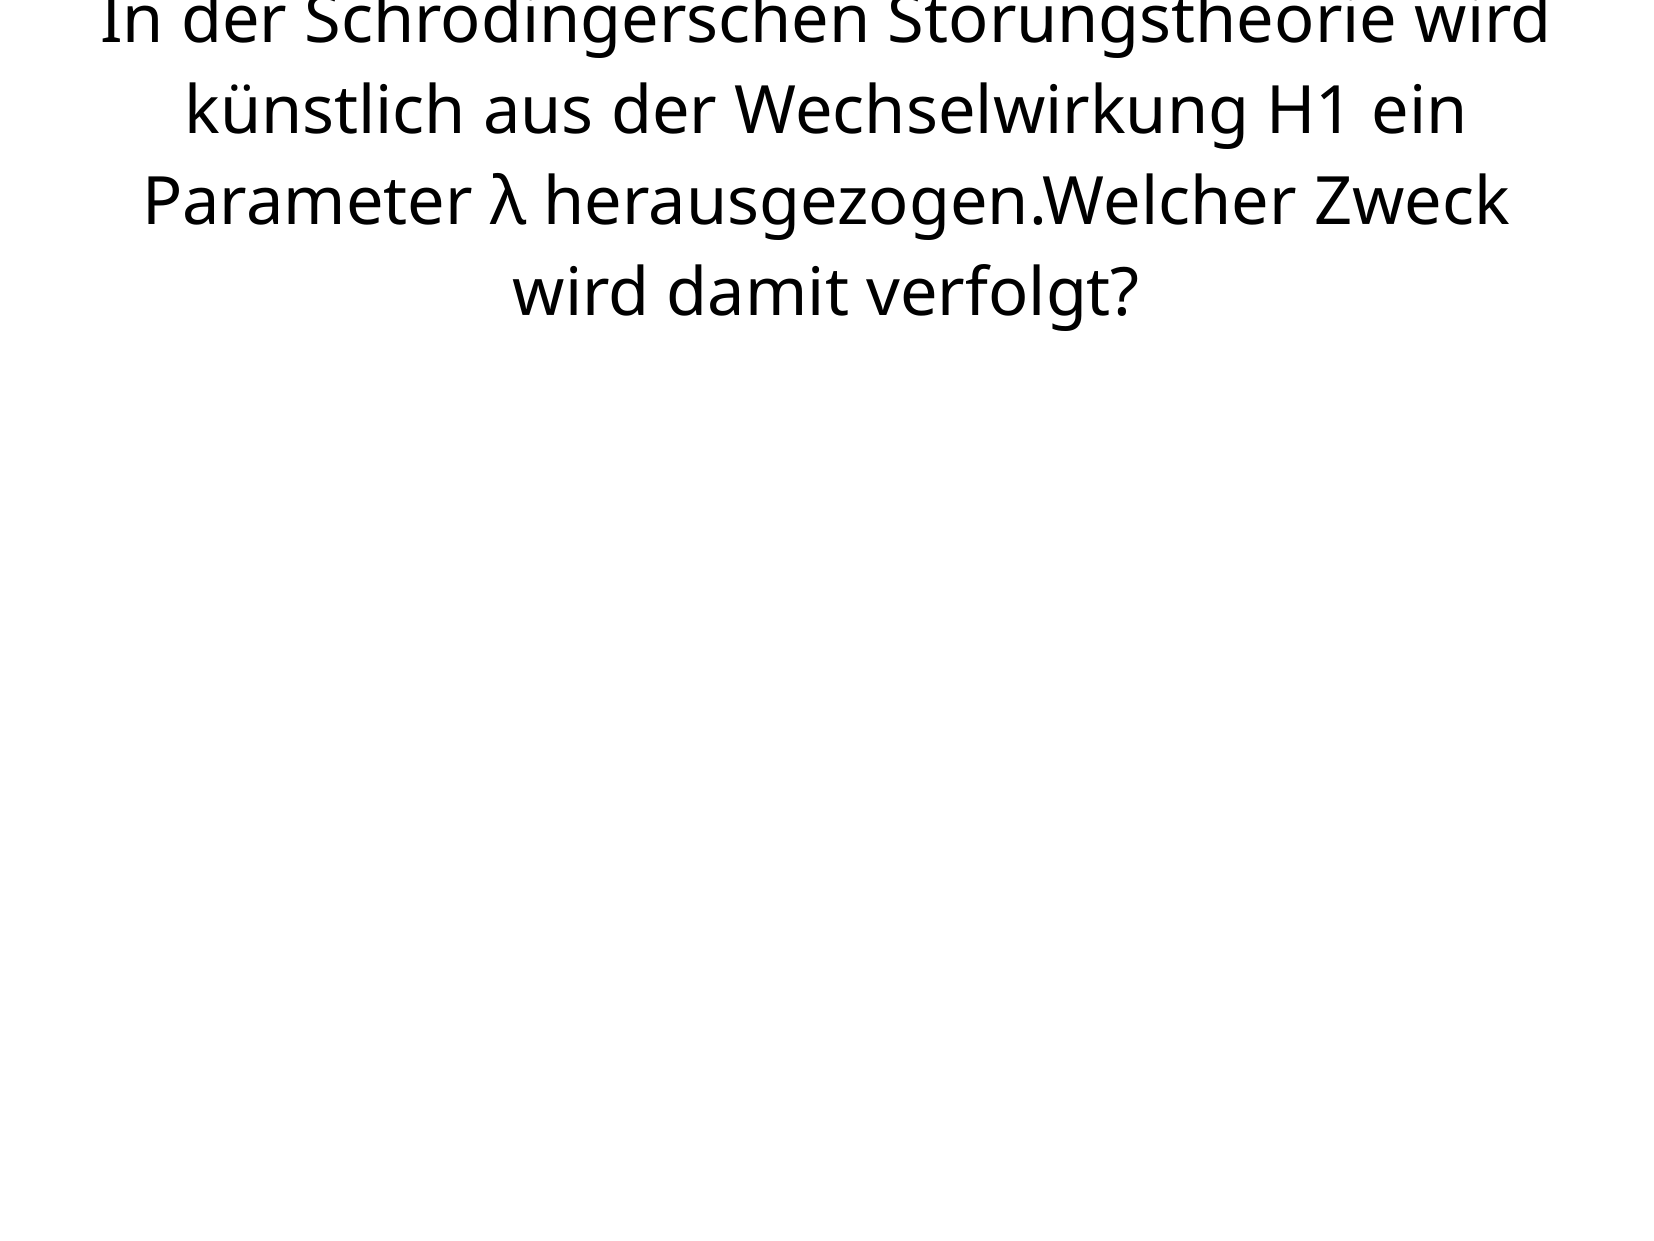

# In der Schrödingerschen Störungstheorie wird künstlich aus der Wechselwirkung H1 ein Parameter λ herausgezogen.Welcher Zweck wird damit verfolgt?